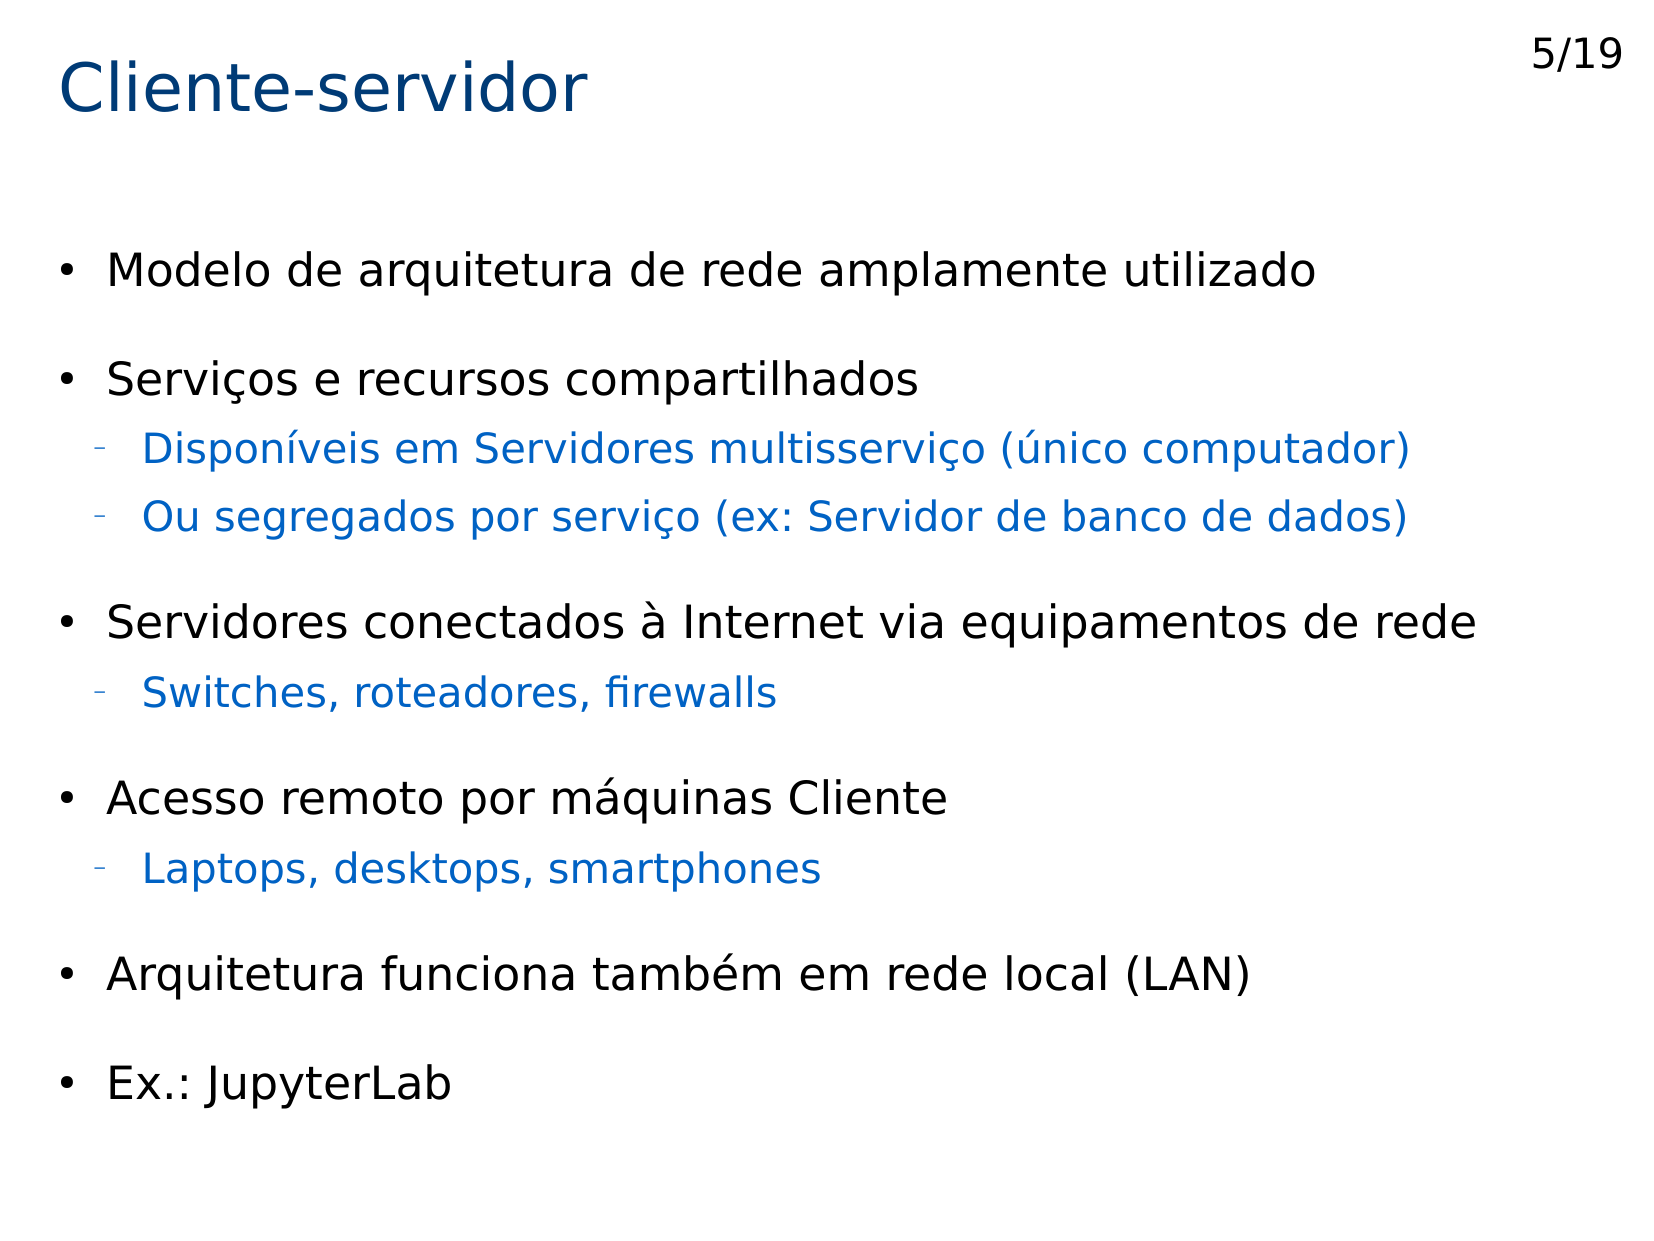

# Cliente-servidor
5
Modelo de arquitetura de rede amplamente utilizado
Serviços e recursos compartilhados
Disponíveis em Servidores multisserviço (único computador)
Ou segregados por serviço (ex: Servidor de banco de dados)
Servidores conectados à Internet via equipamentos de rede
Switches, roteadores, firewalls
Acesso remoto por máquinas Cliente
Laptops, desktops, smartphones
Arquitetura funciona também em rede local (LAN)
Ex.: JupyterLab